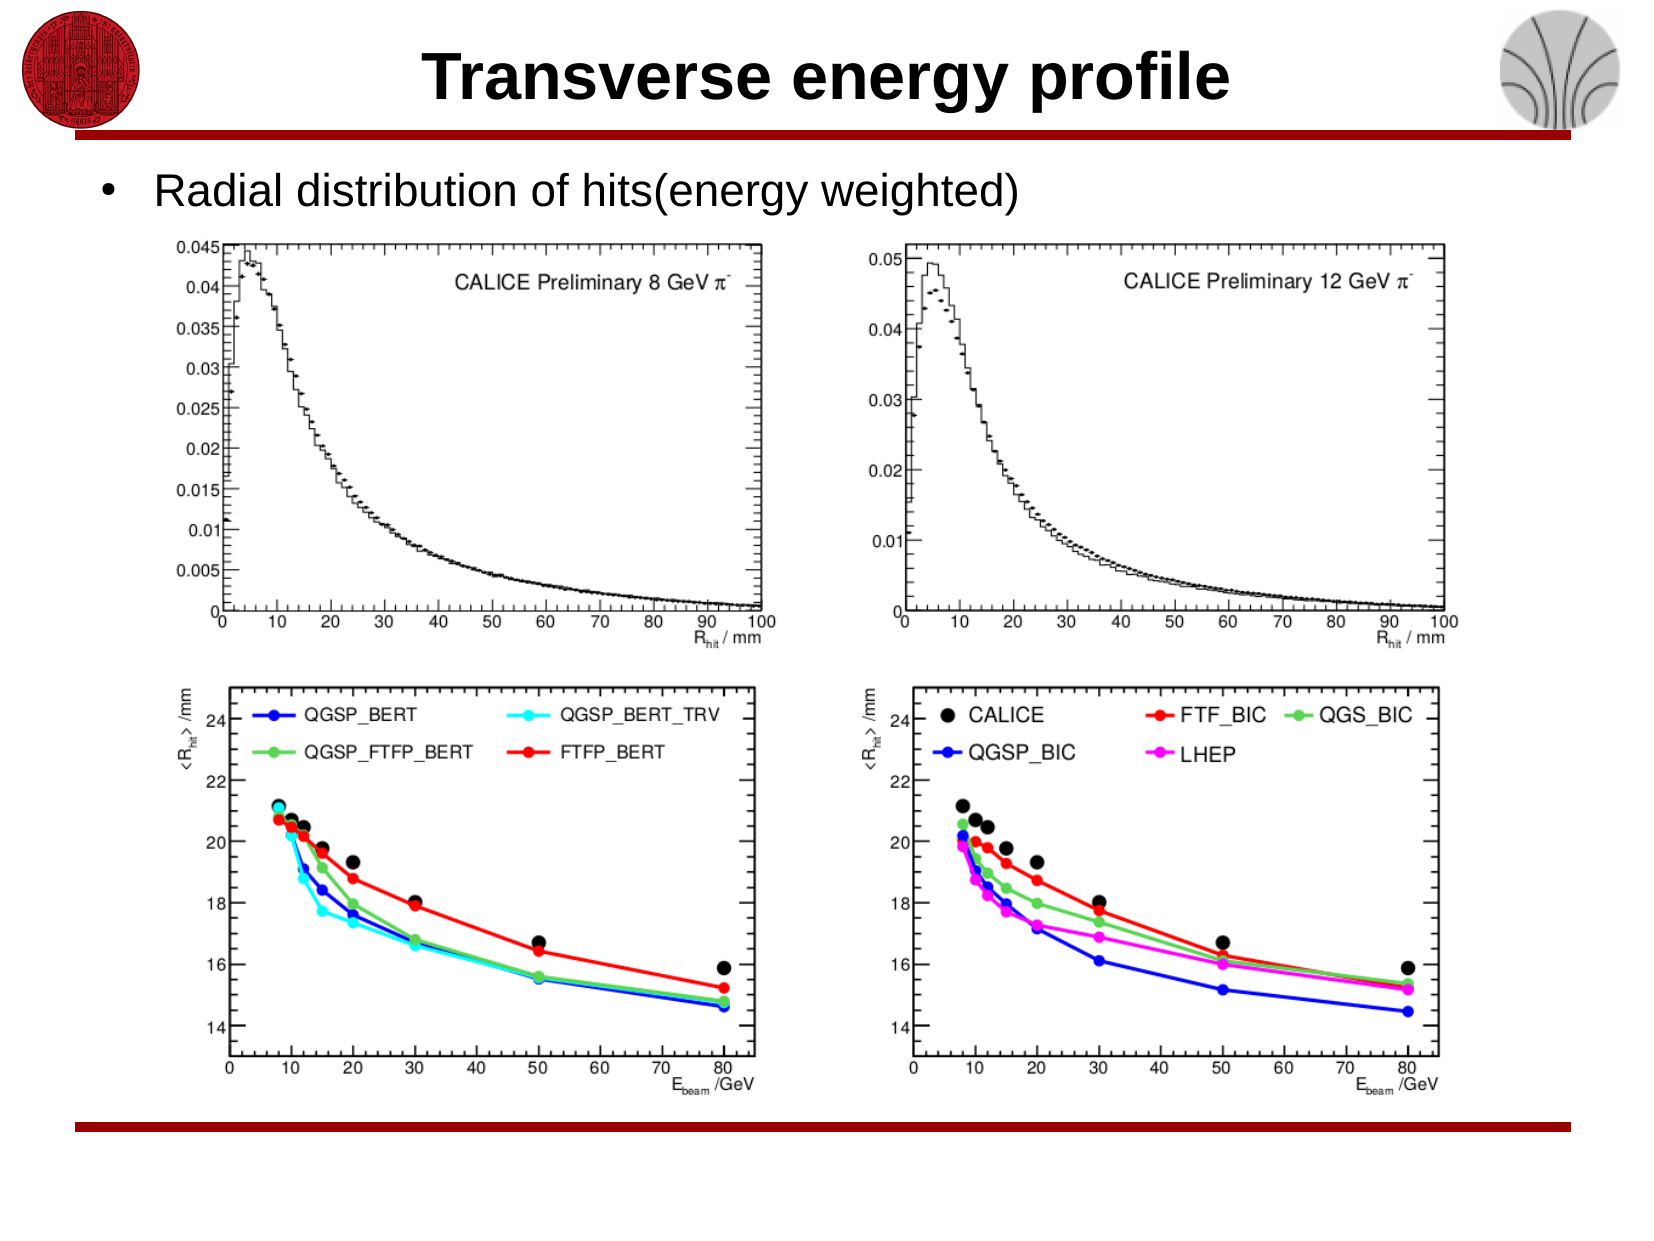

# Transverse energy profile
Radial distribution of hits(energy weighted)